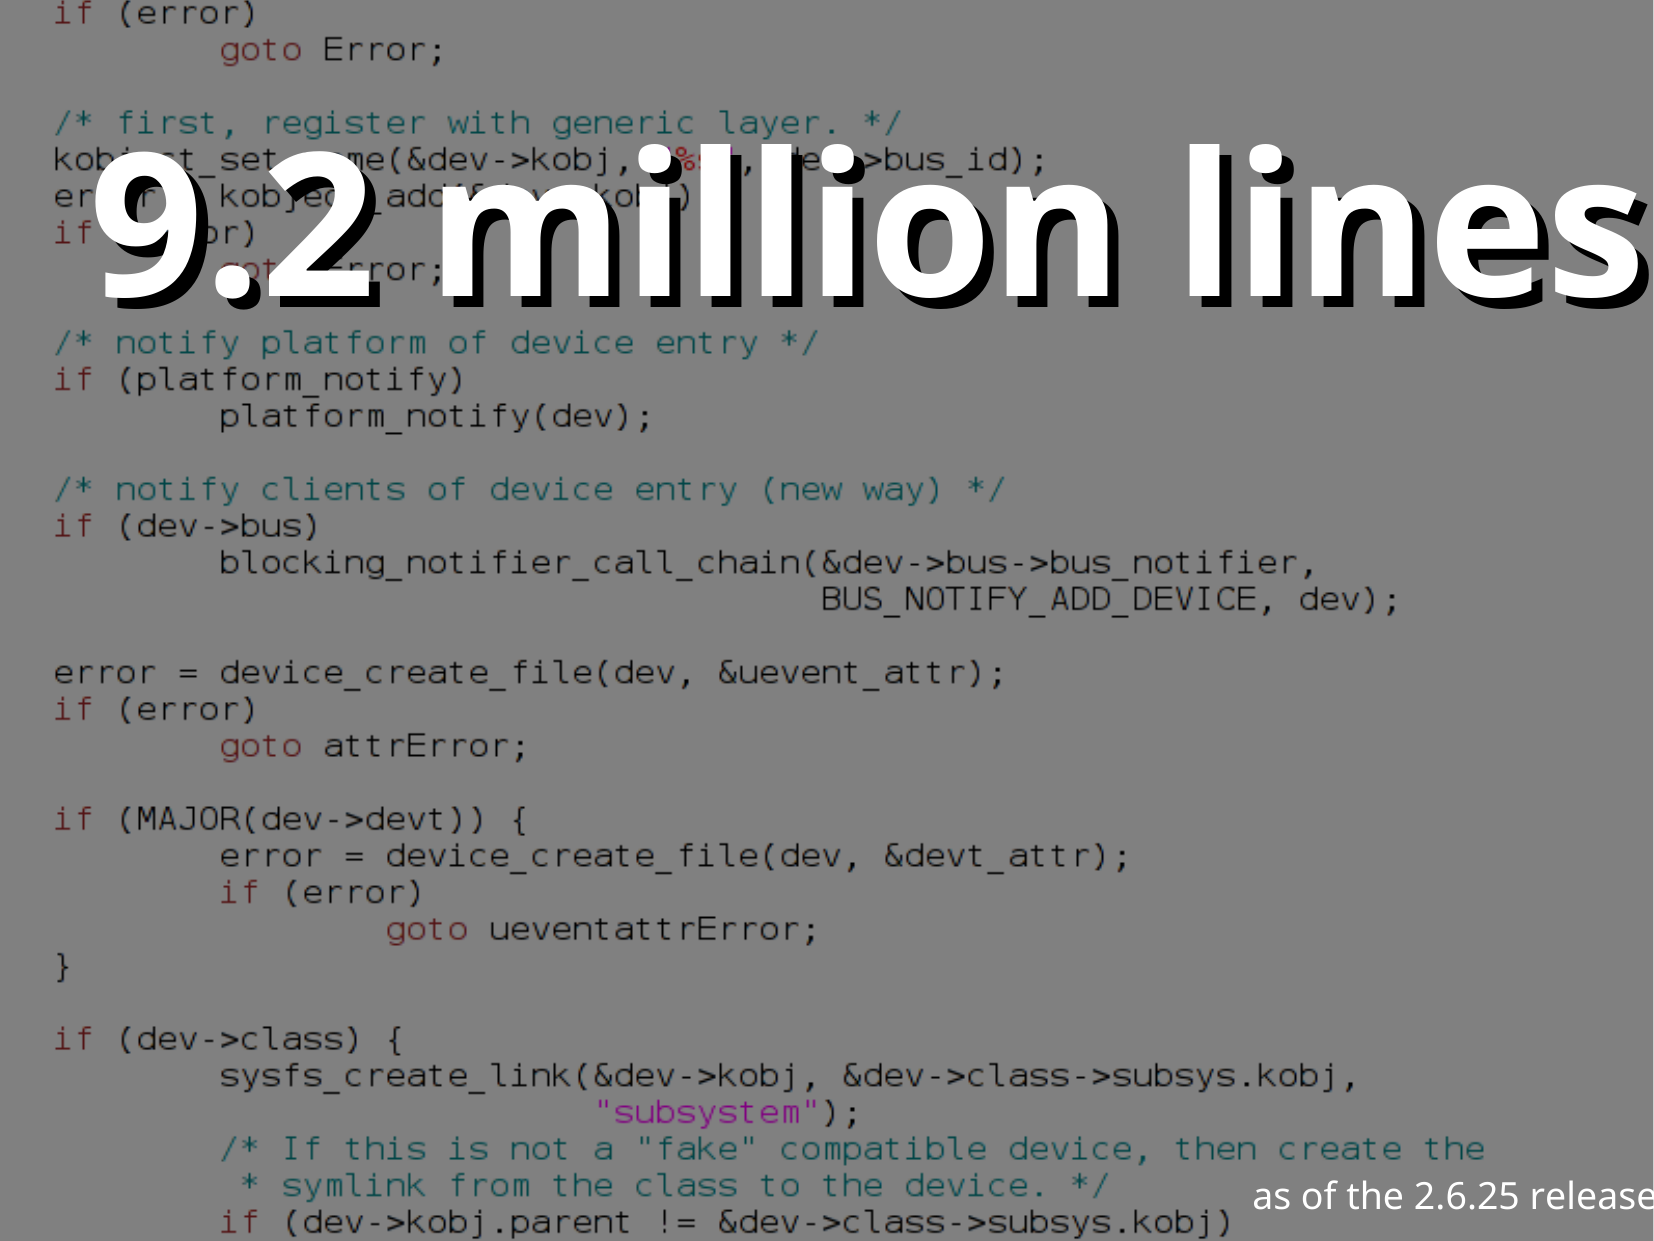

9.2 million lines
as of the 2.6.25 release